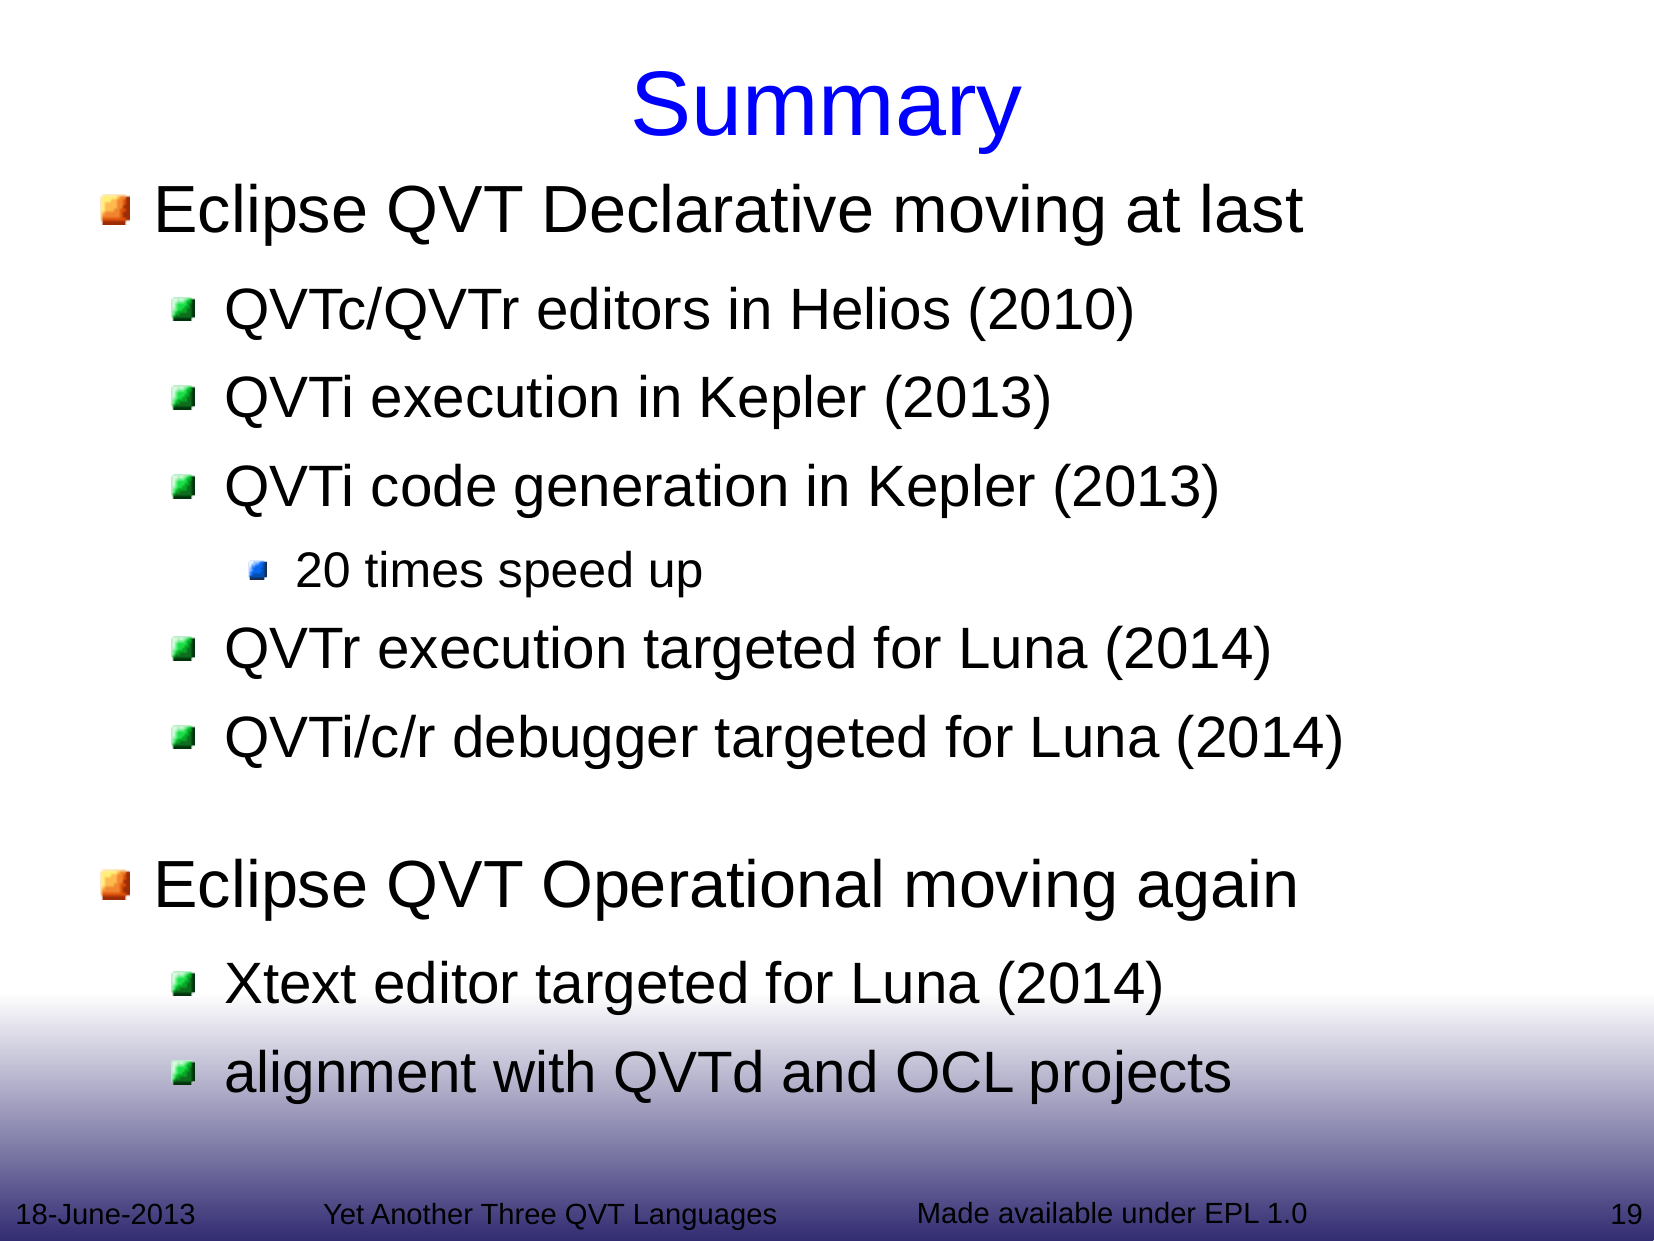

# Summary
Eclipse QVT Declarative moving at last
QVTc/QVTr editors in Helios (2010)
QVTi execution in Kepler (2013)
QVTi code generation in Kepler (2013)
20 times speed up
QVTr execution targeted for Luna (2014)
QVTi/c/r debugger targeted for Luna (2014)
Eclipse QVT Operational moving again
Xtext editor targeted for Luna (2014)
alignment with QVTd and OCL projects
18-June-2013
Yet Another Three QVT Languages
19